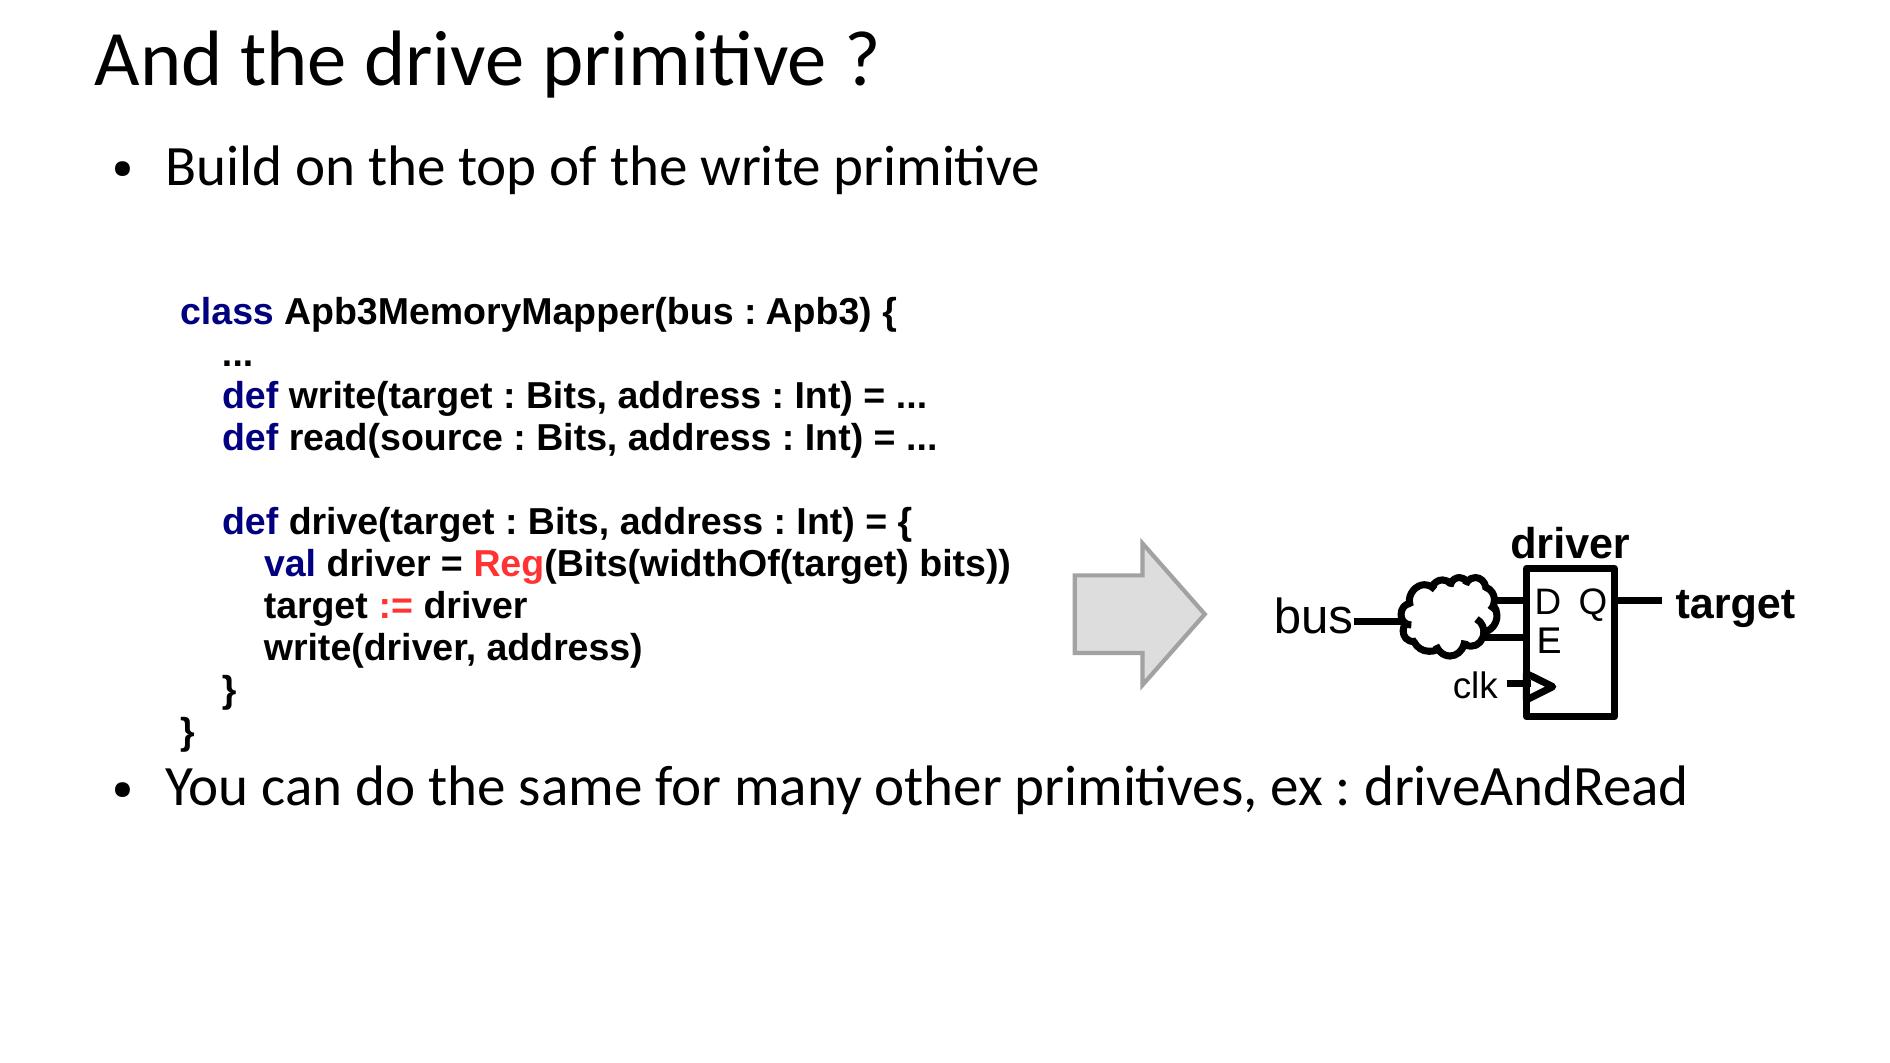

# And the drive primitive ?
Build on the top of the write primitive
You can do the same for many other primitives, ex : driveAndRead
class Apb3MemoryMapper(bus : Apb3) {
 ...
 def write(target : Bits, address : Int) = ...
 def read(source : Bits, address : Int) = ...
 def drive(target : Bits, address : Int) = {
 val driver = Reg(Bits(widthOf(target) bits))
 target := driver
 write(driver, address)
 }
}